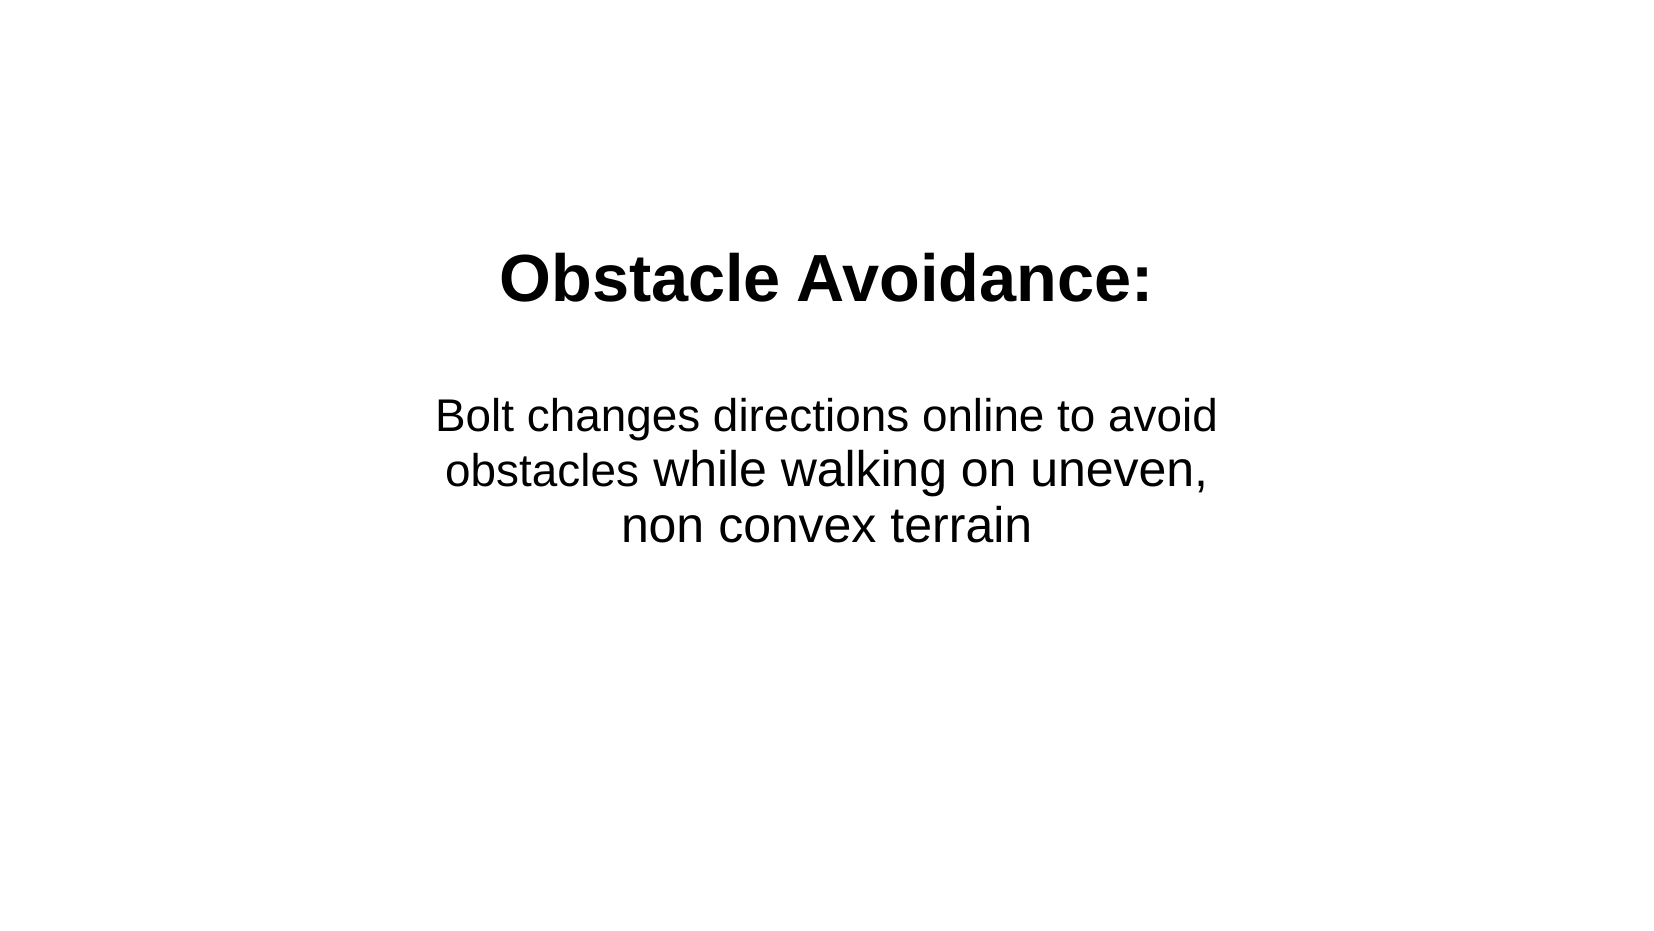

# Obstacle Avoidance:
Bolt changes directions online to avoid
obstacles while walking on uneven,
non convex terrain